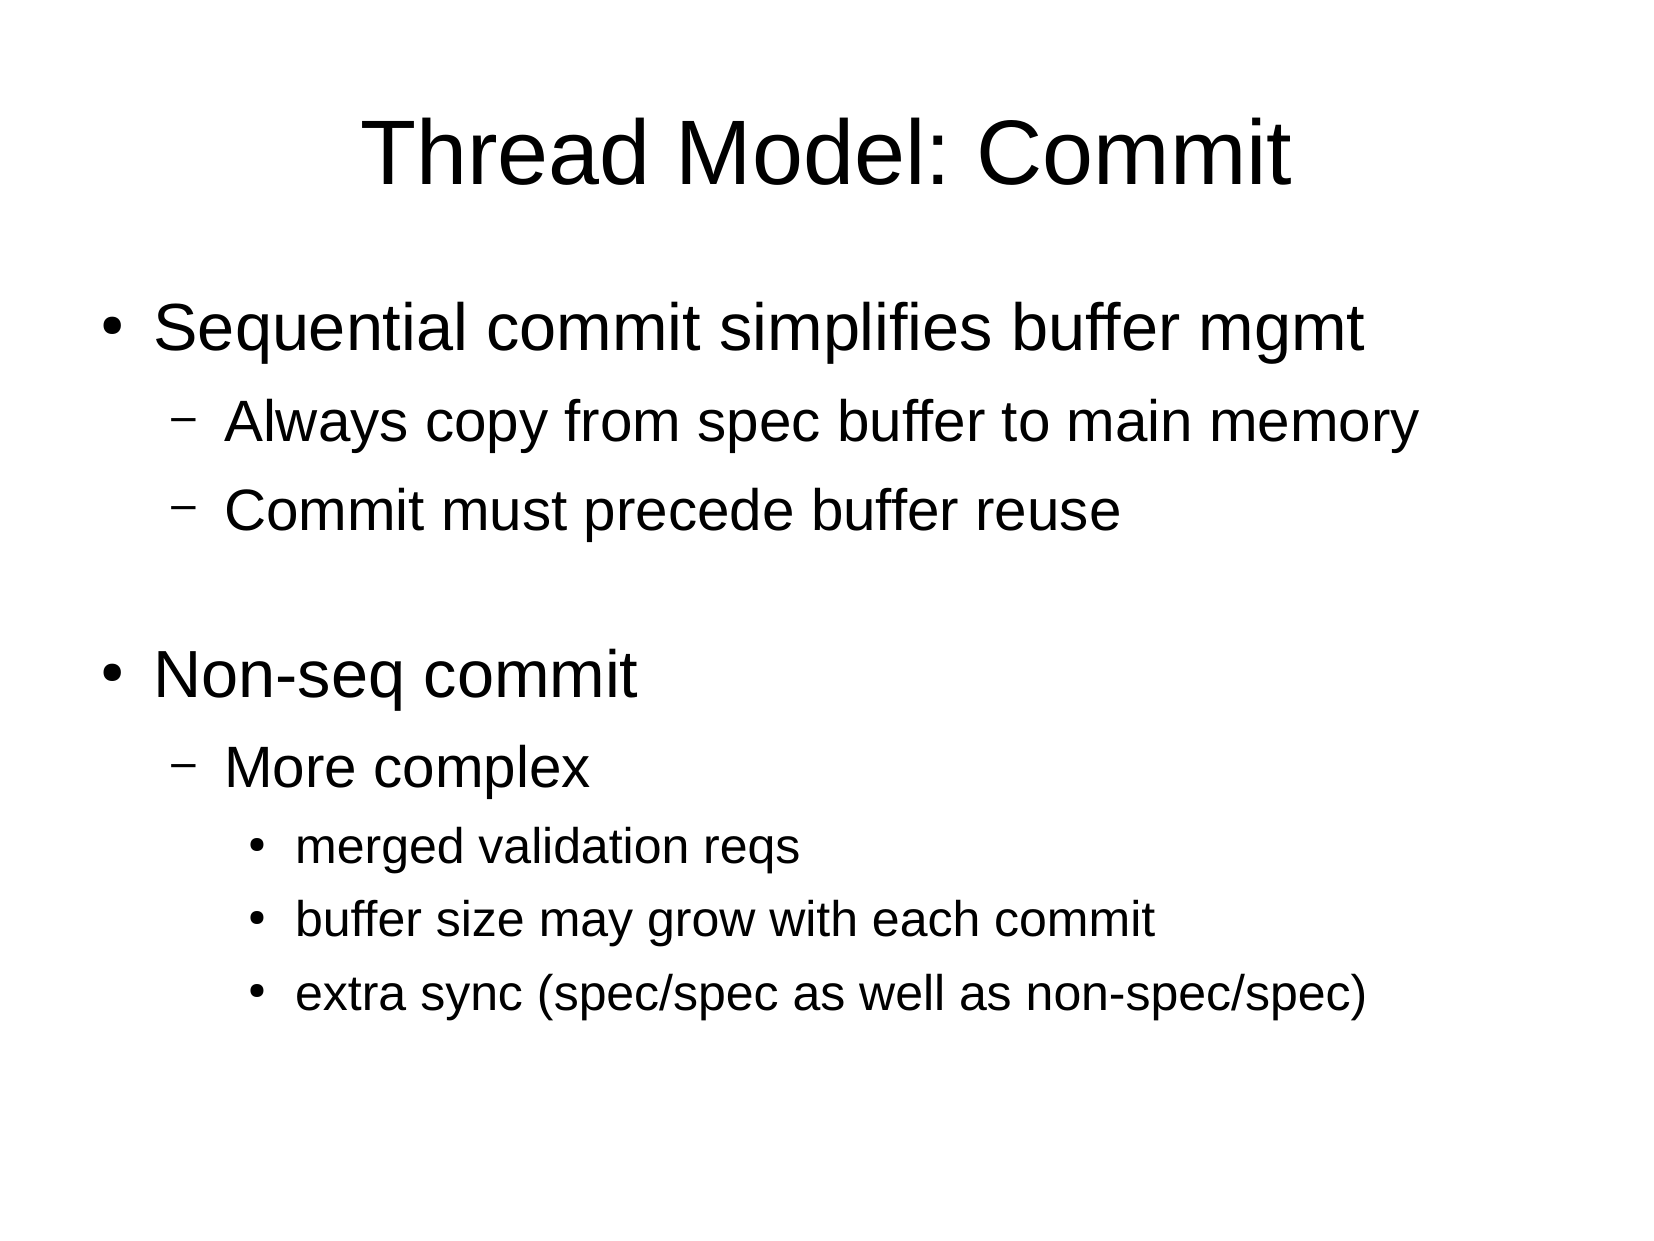

# Thread Model: Commit
Sequential commit simplifies buffer mgmt
Always copy from spec buffer to main memory
Commit must precede buffer reuse
Non-seq commit
More complex
merged validation reqs
buffer size may grow with each commit
extra sync (spec/spec as well as non-spec/spec)